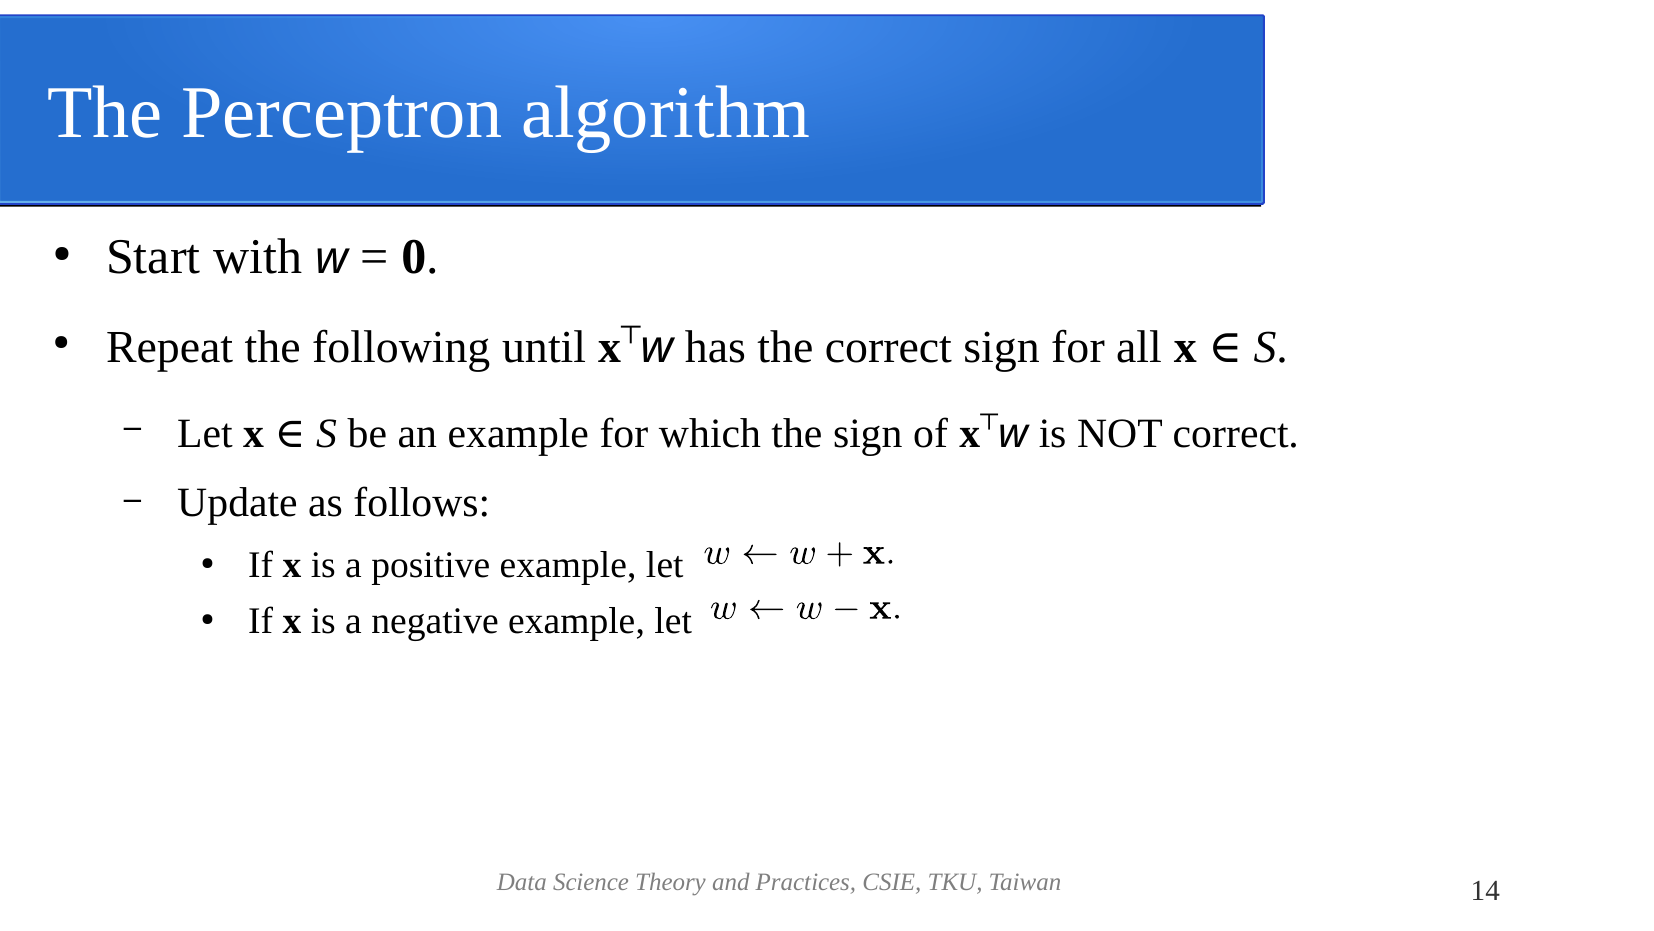

# The Perceptron algorithm
Start with w = 0.
Repeat the following until x┬w has the correct sign for all x ∈ S.
Let x ∈ S be an example for which the sign of x┬w is NOT correct.
Update as follows:
If x is a positive example, let
If x is a negative example, let
Data Science Theory and Practices, CSIE, TKU, Taiwan
14